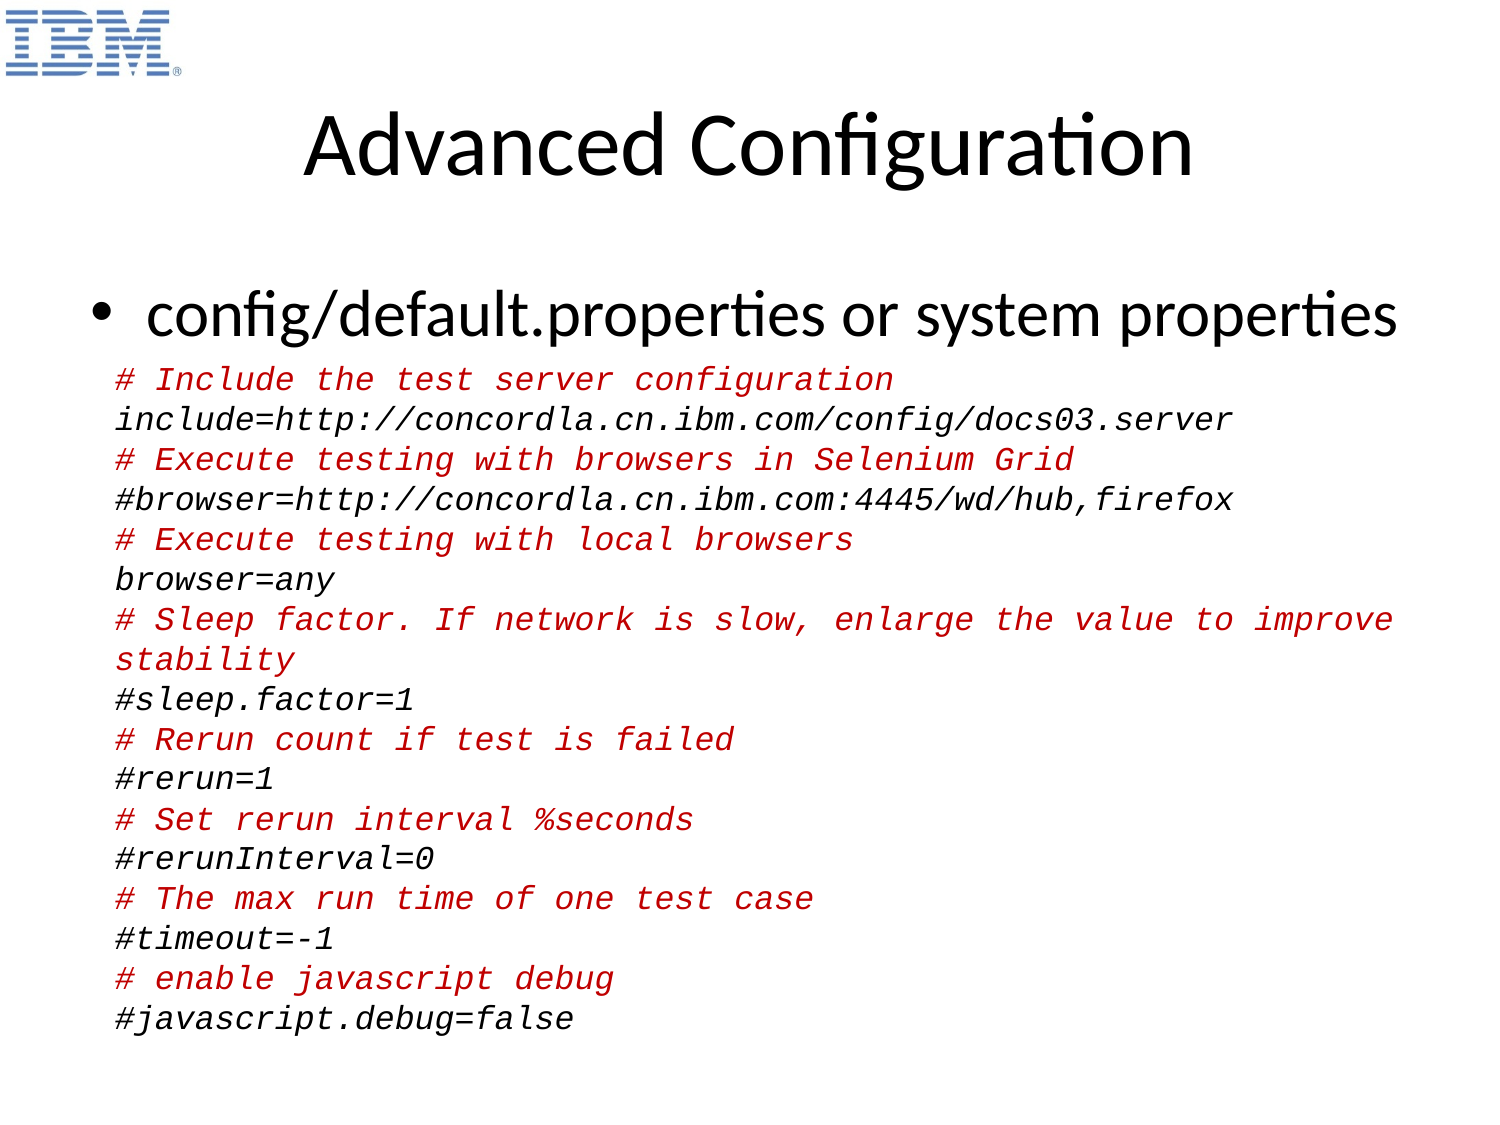

# Advanced Configuration
config/default.properties or system properties
# Include the test server configuration
include=http://concordla.cn.ibm.com/config/docs03.server
# Execute testing with browsers in Selenium Grid
#browser=http://concordla.cn.ibm.com:4445/wd/hub,firefox
# Execute testing with local browsers
browser=any
# Sleep factor. If network is slow, enlarge the value to improve stability
#sleep.factor=1
# Rerun count if test is failed
#rerun=1
# Set rerun interval %seconds
#rerunInterval=0
# The max run time of one test case
#timeout=-1
# enable javascript debug
#javascript.debug=false